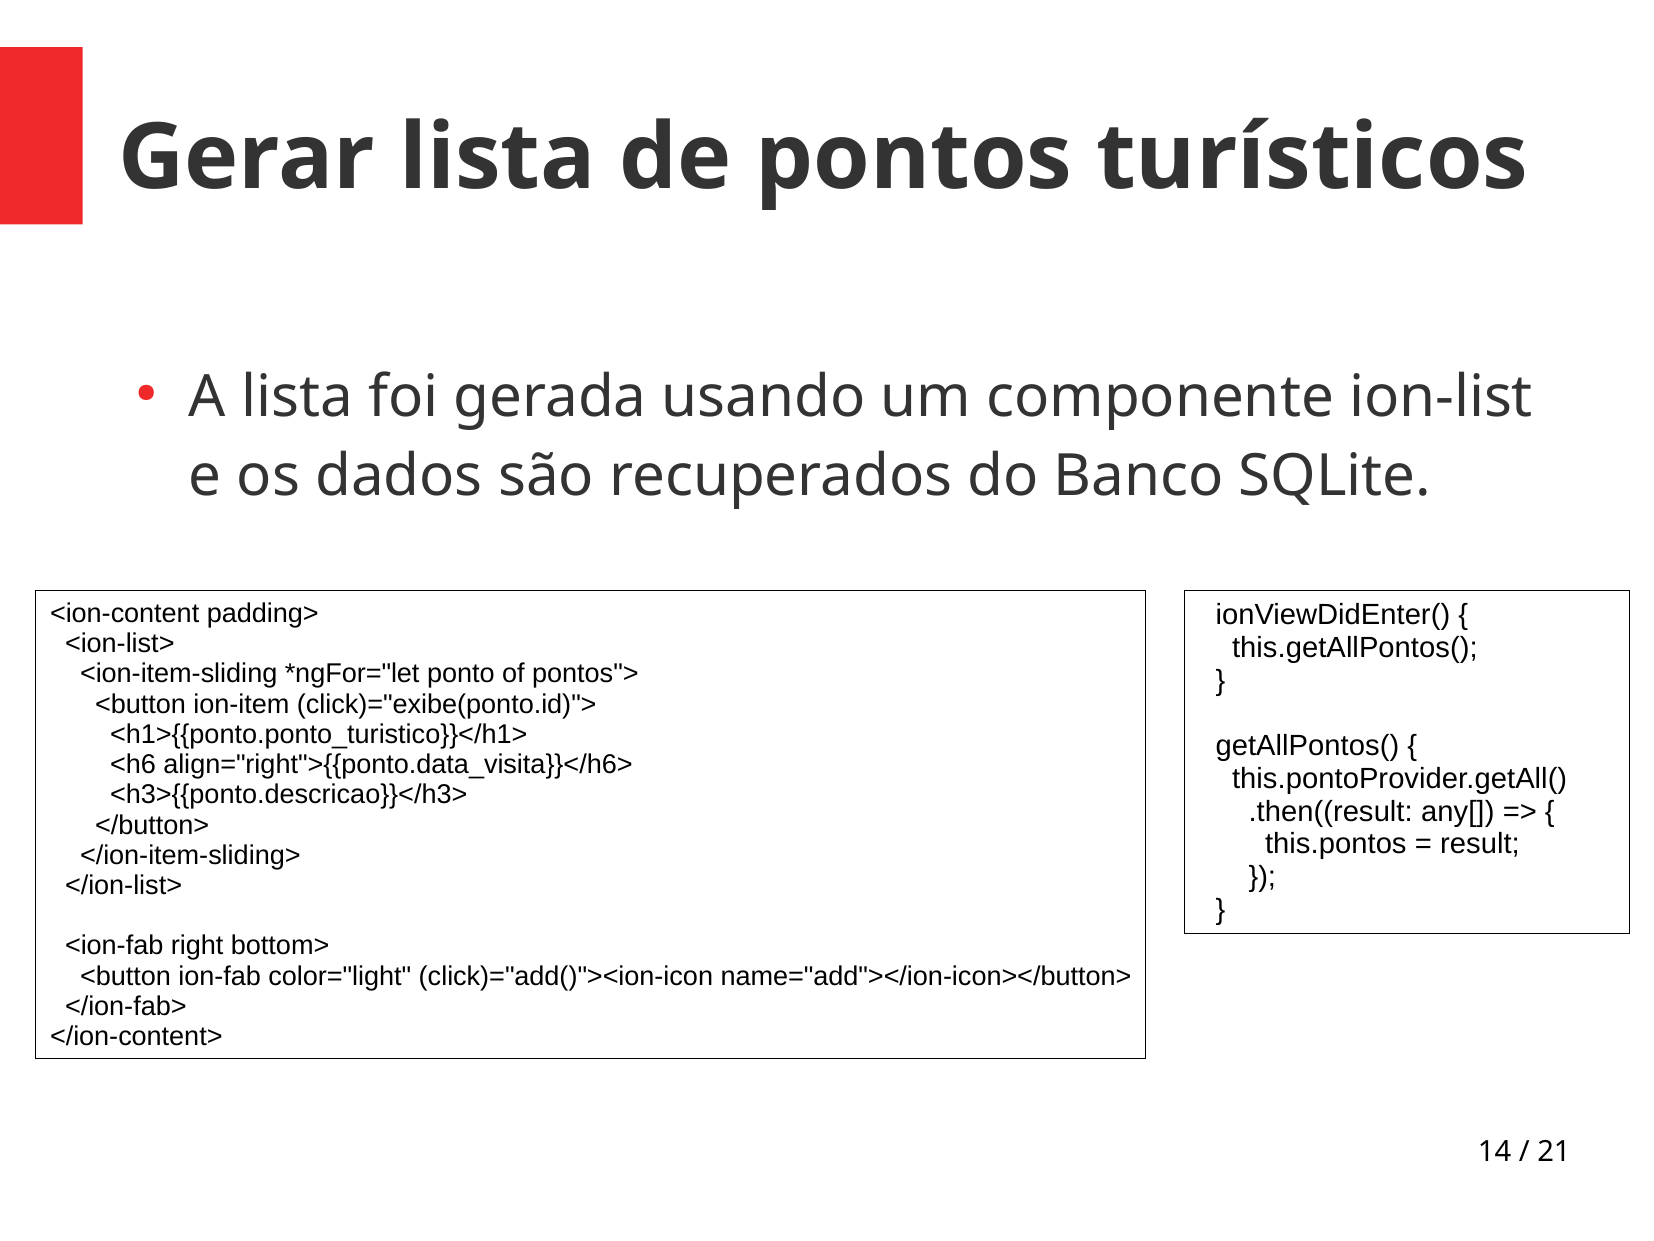

# Gerar lista de pontos turísticos
A lista foi gerada usando um componente ion-list e os dados são recuperados do Banco SQLite.
 ionViewDidEnter() {
 this.getAllPontos();
 }
 getAllPontos() {
 this.pontoProvider.getAll()
 .then((result: any[]) => {
 this.pontos = result;
 });
 }
<ion-content padding>
 <ion-list>
 <ion-item-sliding *ngFor="let ponto of pontos">
 <button ion-item (click)="exibe(ponto.id)">
 <h1>{{ponto.ponto_turistico}}</h1>
 <h6 align="right">{{ponto.data_visita}}</h6>
 <h3>{{ponto.descricao}}</h3>
 </button>
 </ion-item-sliding>
 </ion-list>
 <ion-fab right bottom>
 <button ion-fab color="light" (click)="add()"><ion-icon name="add"></ion-icon></button>
 </ion-fab>
</ion-content>
14